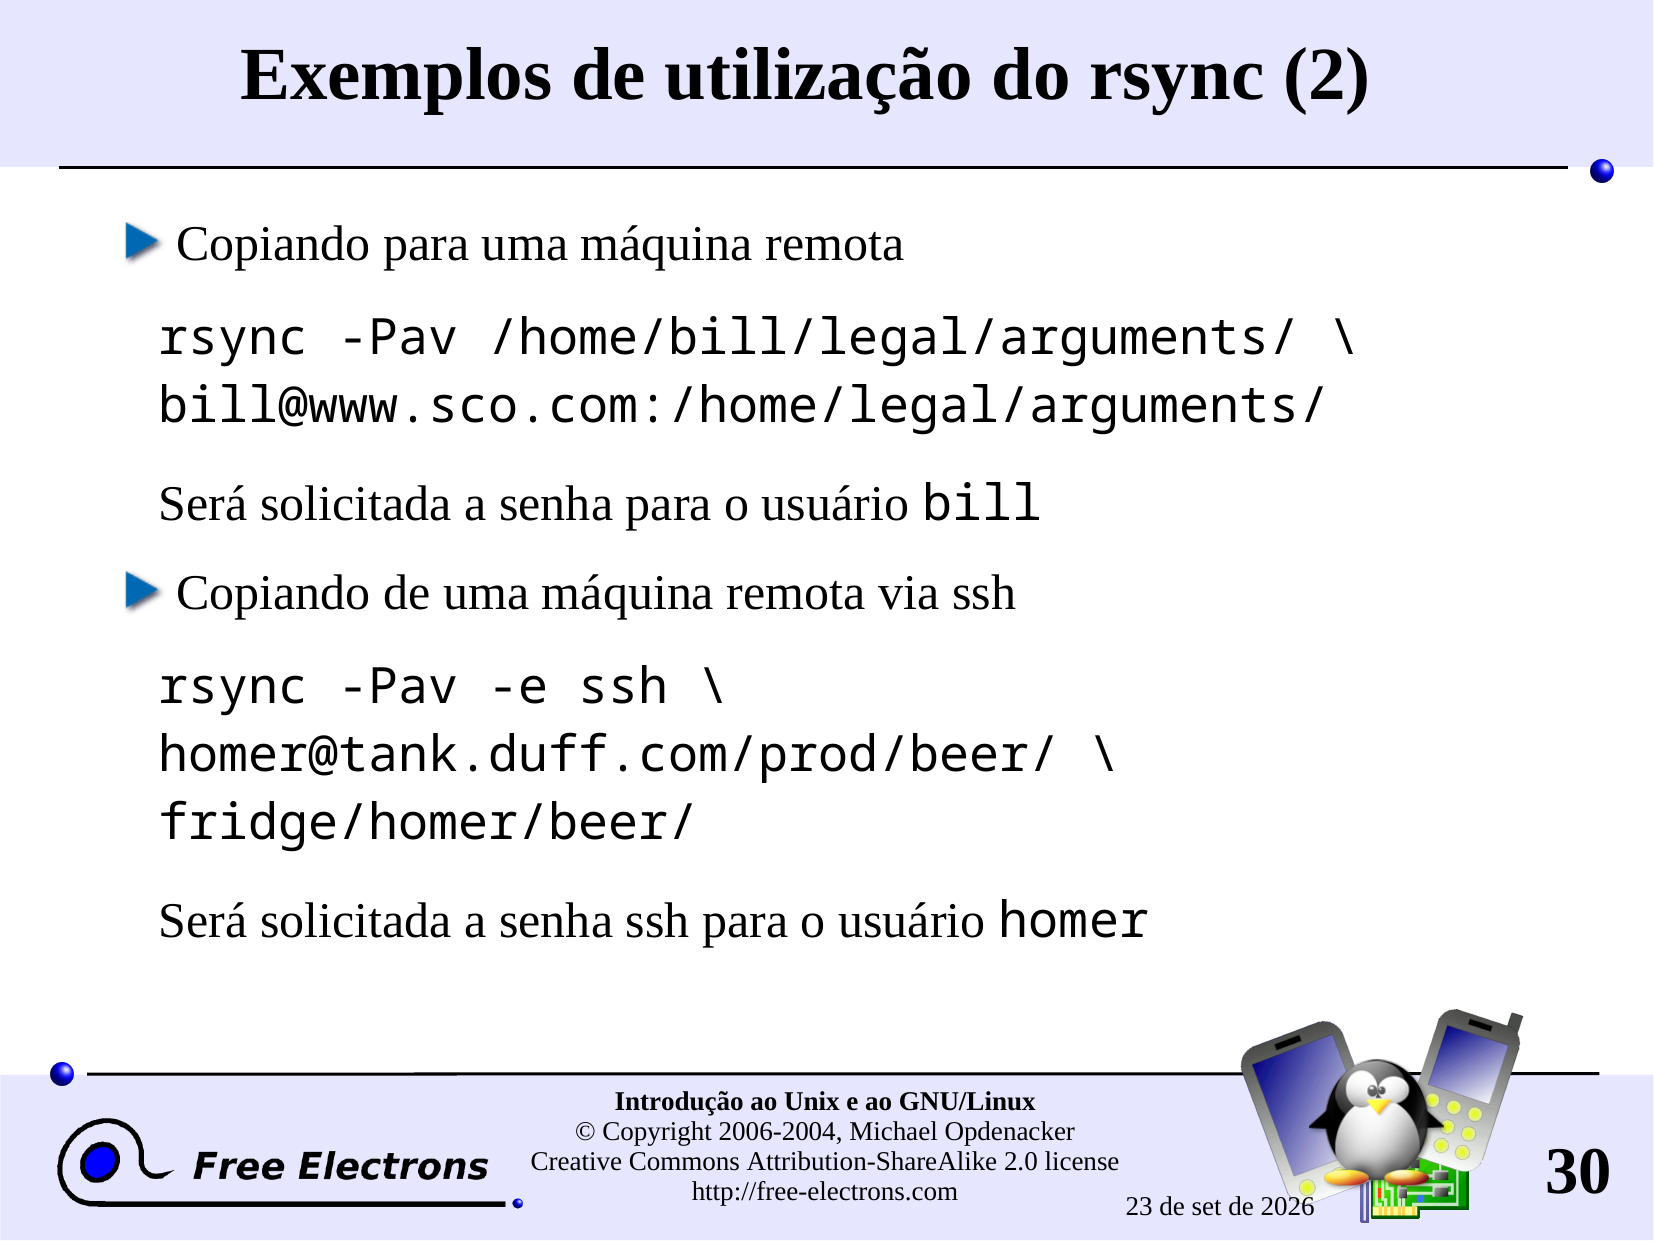

# Exemplos de utilização do rsync (2)
Copiando para uma máquina remota
rsync -Pav /home/bill/legal/arguments/ \ bill@www.sco.com:/home/legal/arguments/
Será solicitada a senha para o usuário bill
Copiando de uma máquina remota via ssh
rsync -Pav -e ssh \ homer@tank.duff.com/prod/beer/ \
fridge/homer/beer/
Será solicitada a senha ssh para o usuário homer